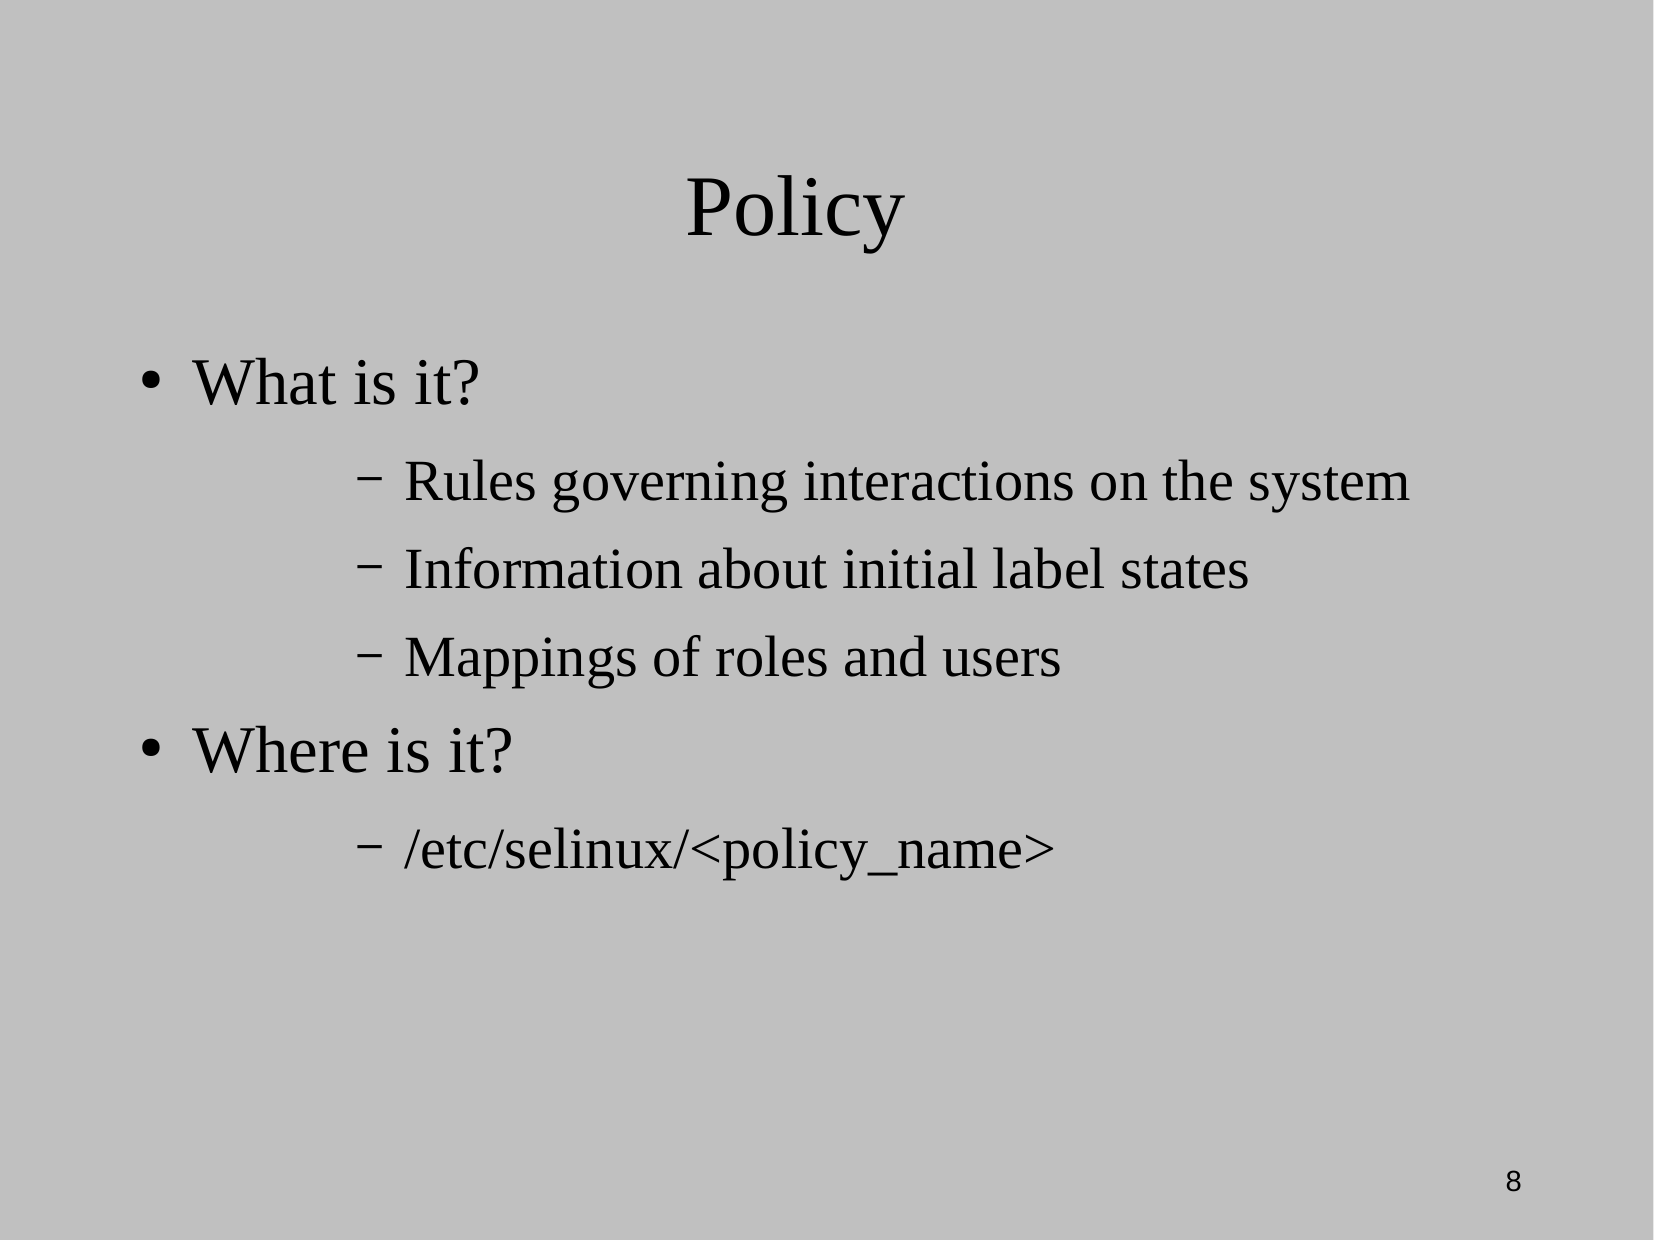

# Policy
What is it?
Rules governing interactions on the system
Information about initial label states
Mappings of roles and users
Where is it?
/etc/selinux/<policy_name>